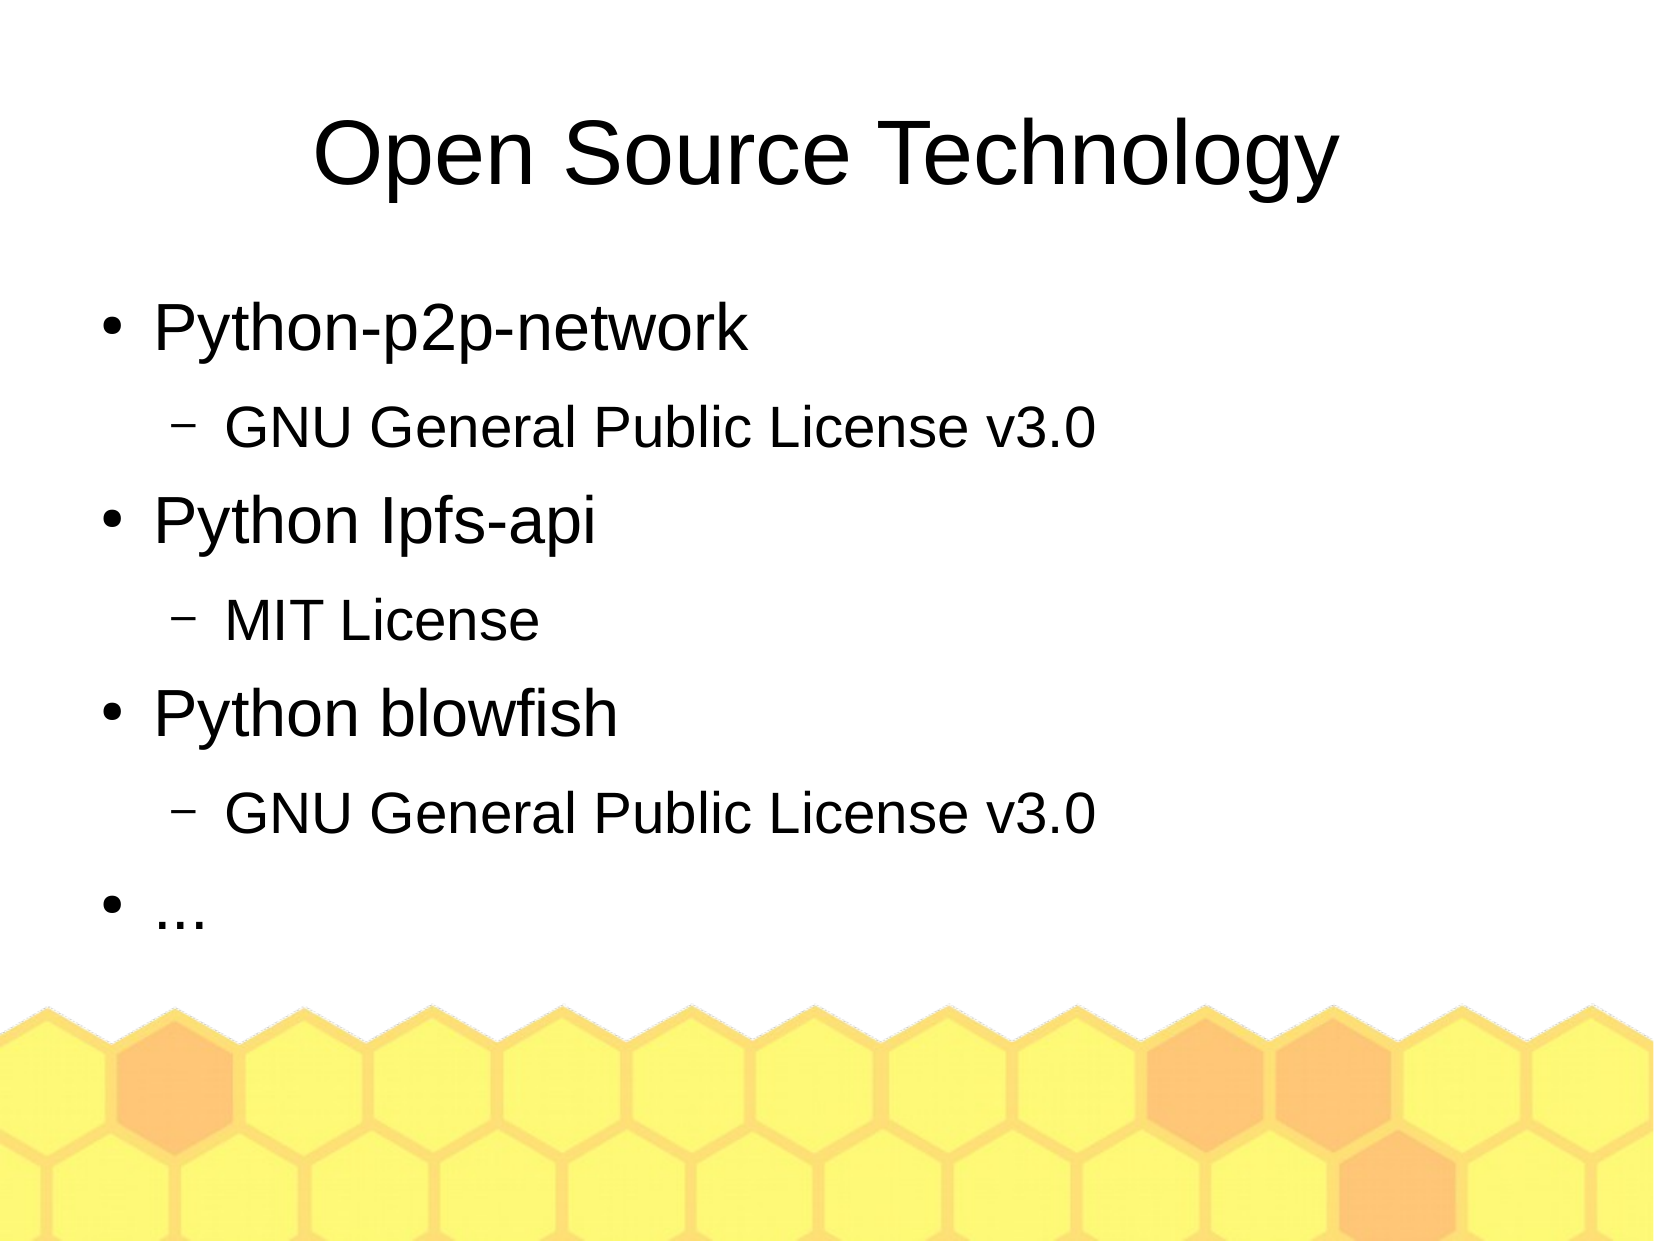

# Open Source Technology
Python-p2p-network
GNU General Public License v3.0
Python Ipfs-api
MIT License
Python blowfish
GNU General Public License v3.0
...